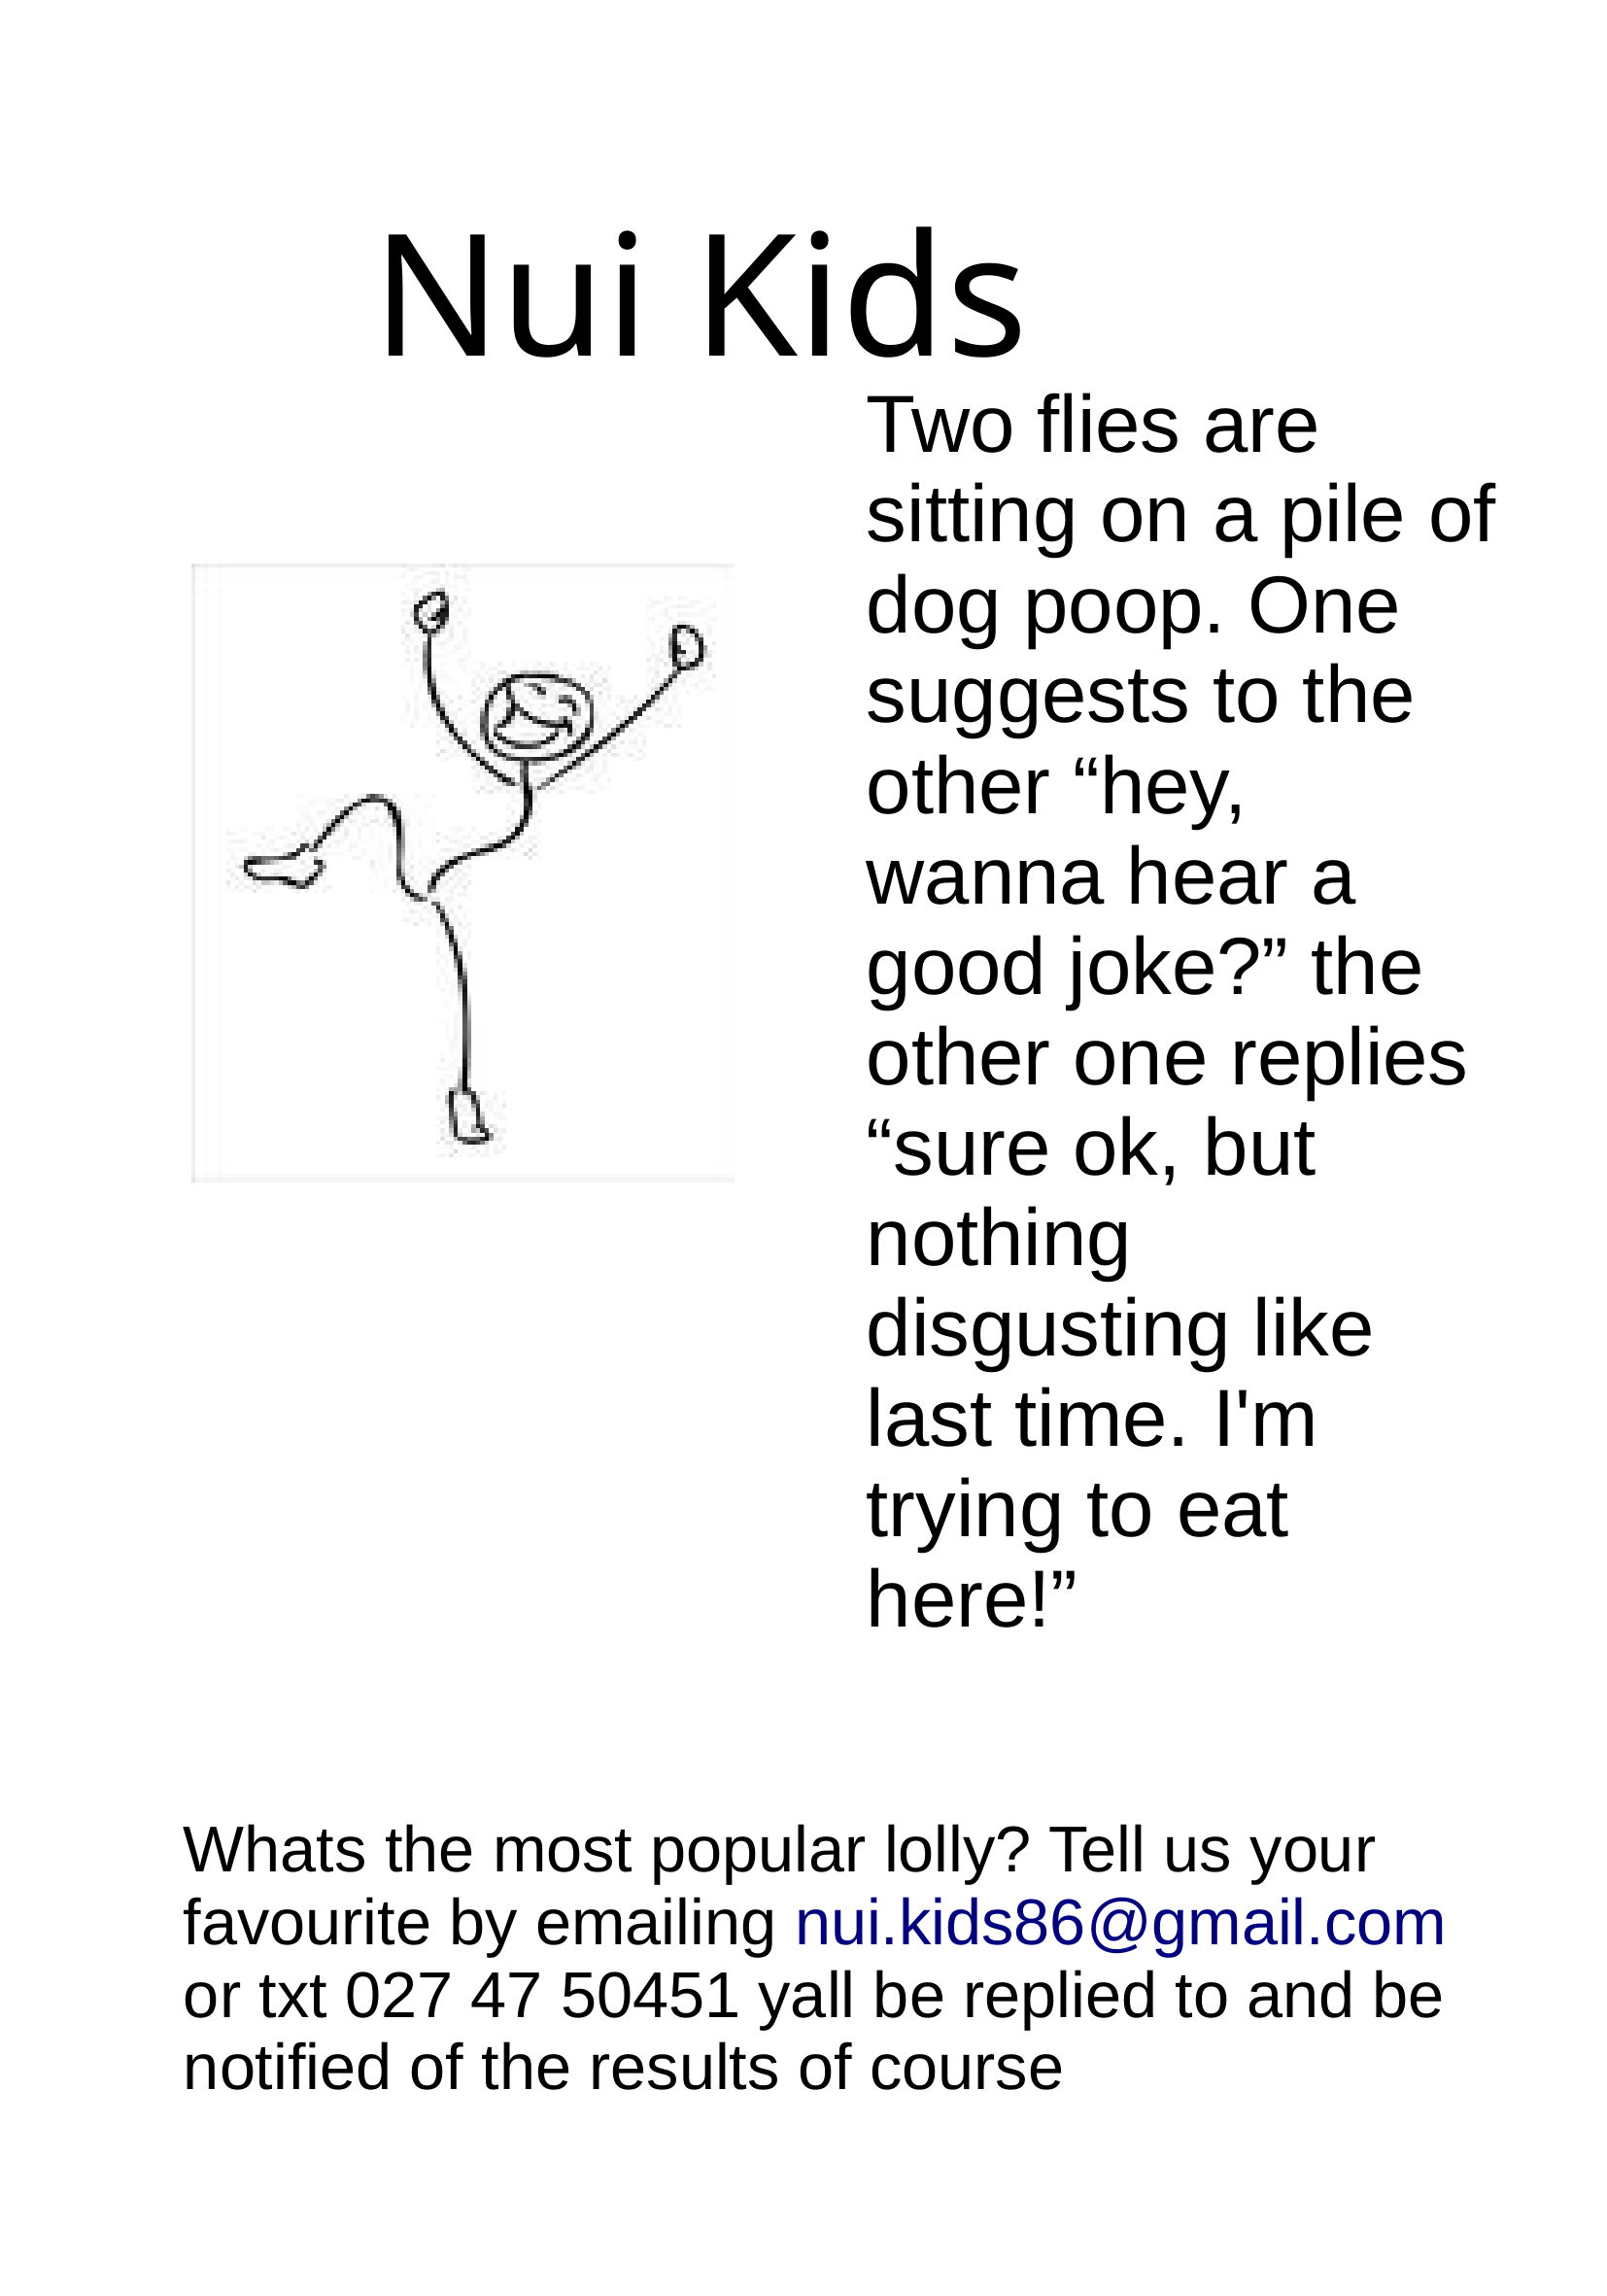

# Nui Kids
Two flies are sitting on a pile of dog poop. One suggests to the other “hey, wanna hear a good joke?” the other one replies “sure ok, but nothing disgusting like last time. I'm trying to eat here!”
Whats the most popular lolly? Tell us your favourite by emailing nui.kids86@gmail.com or txt 027 47 50451 yall be replied to and be notified of the results of course